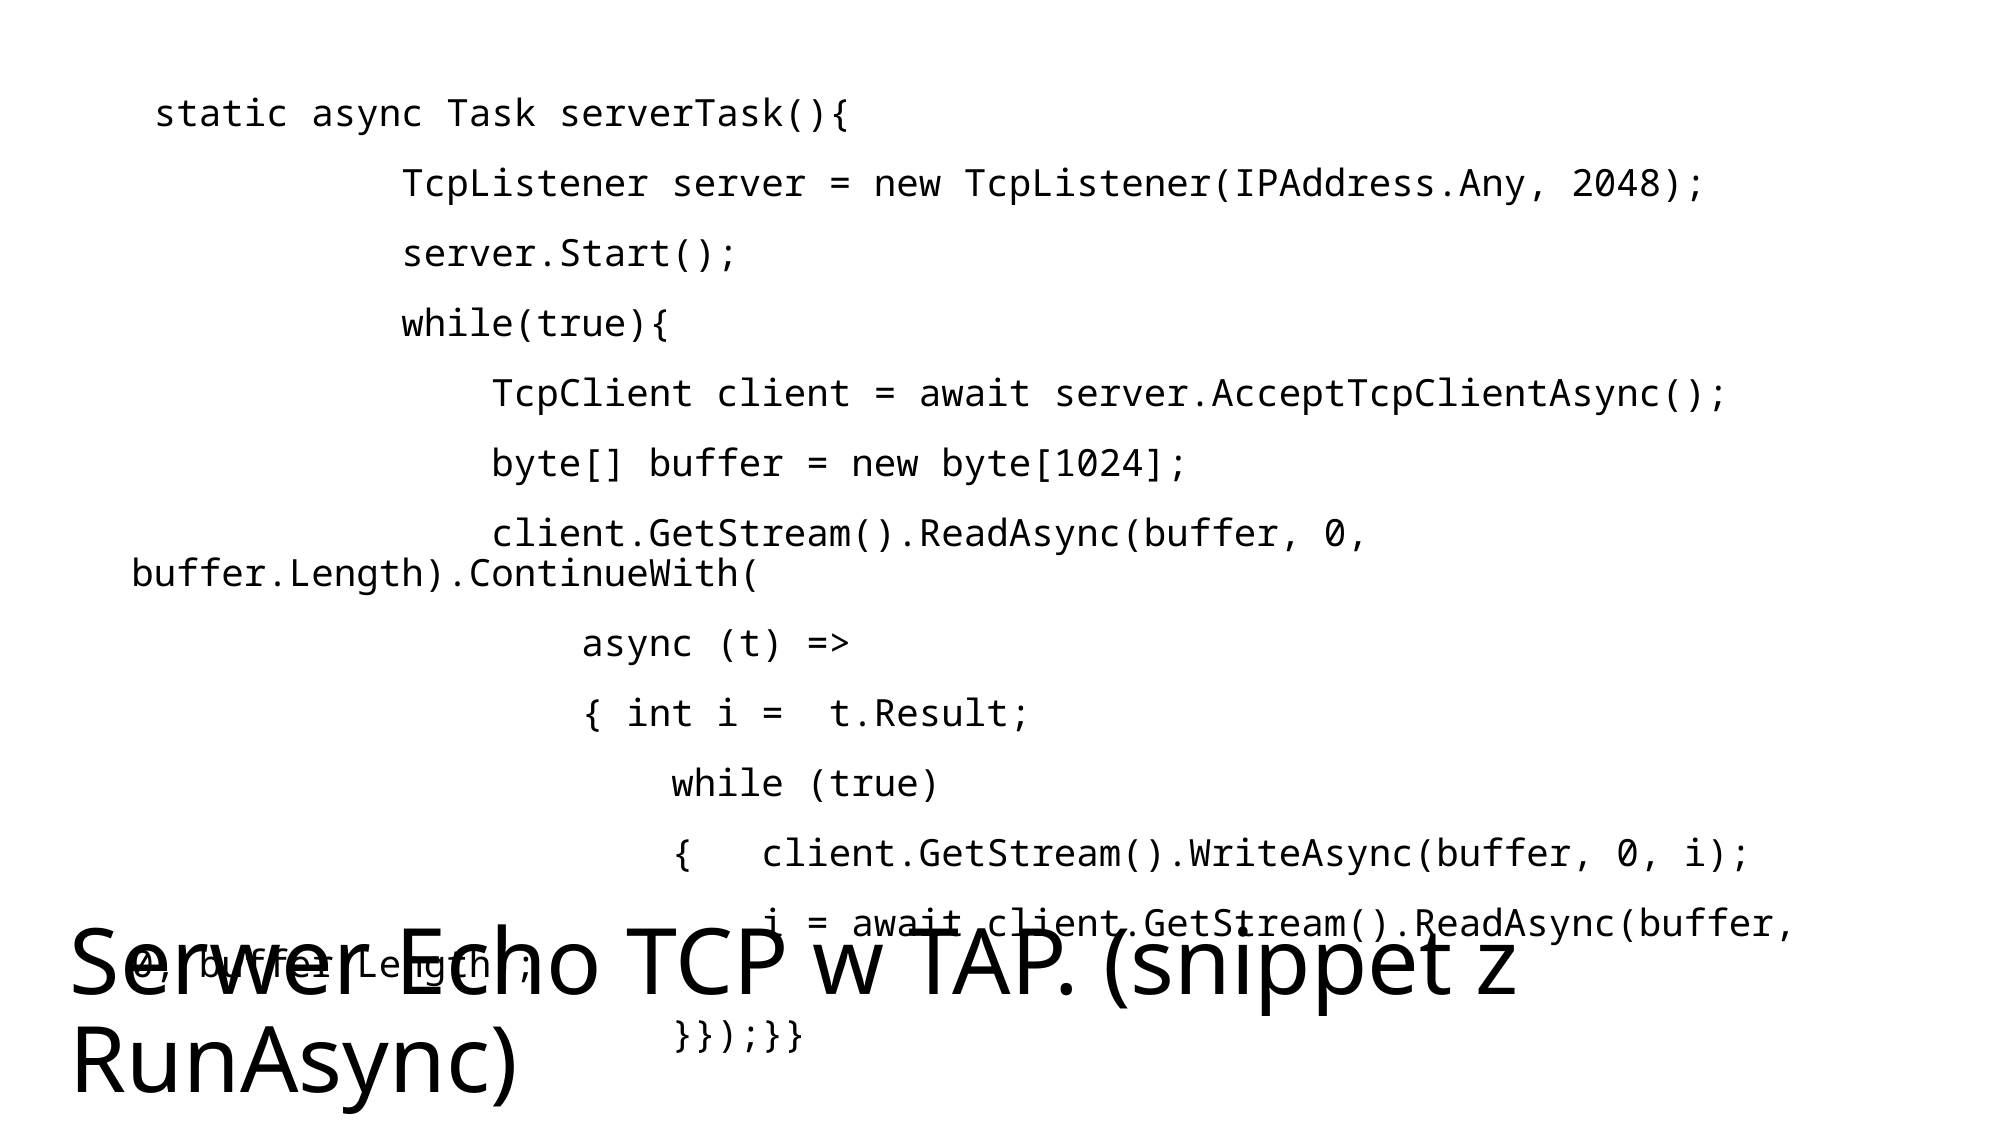

static async Task serverTask(){
 TcpListener server = new TcpListener(IPAddress.Any, 2048);
 server.Start();
 while(true){
 TcpClient client = await server.AcceptTcpClientAsync();
 byte[] buffer = new byte[1024];
 client.GetStream().ReadAsync(buffer, 0, buffer.Length).ContinueWith(
 async (t) =>
 { int i = t.Result;
 while (true)
 { client.GetStream().WriteAsync(buffer, 0, i);
 i = await client.GetStream().ReadAsync(buffer, 0, buffer.Length);
 }});}}
# Serwer Echo TCP w TAP. (snippet z RunAsync)